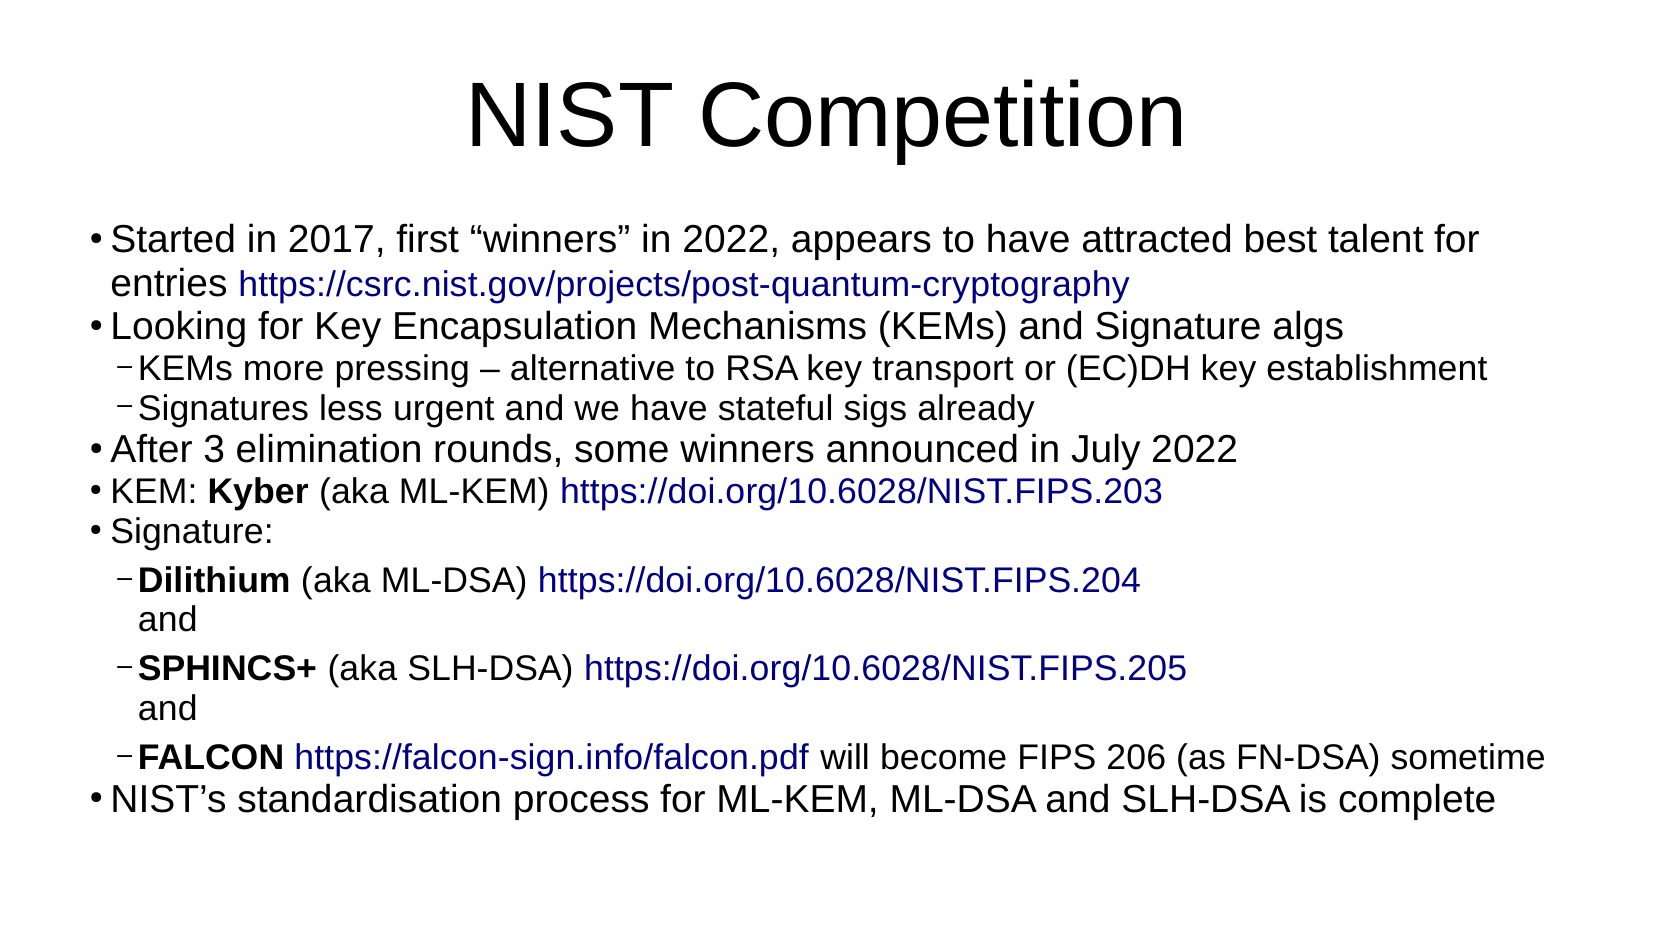

# NIST Competition
Started in 2017, first “winners” in 2022, appears to have attracted best talent for entries https://csrc.nist.gov/projects/post-quantum-cryptography
Looking for Key Encapsulation Mechanisms (KEMs) and Signature algs
KEMs more pressing – alternative to RSA key transport or (EC)DH key establishment
Signatures less urgent and we have stateful sigs already
After 3 elimination rounds, some winners announced in July 2022
KEM: Kyber (aka ML-KEM) https://doi.org/10.6028/NIST.FIPS.203
Signature:
Dilithium (aka ML-DSA) https://doi.org/10.6028/NIST.FIPS.204
and
SPHINCS+ (aka SLH-DSA) https://doi.org/10.6028/NIST.FIPS.205
and
FALCON https://falcon-sign.info/falcon.pdf will become FIPS 206 (as FN-DSA) sometime
NIST’s standardisation process for ML-KEM, ML-DSA and SLH-DSA is complete